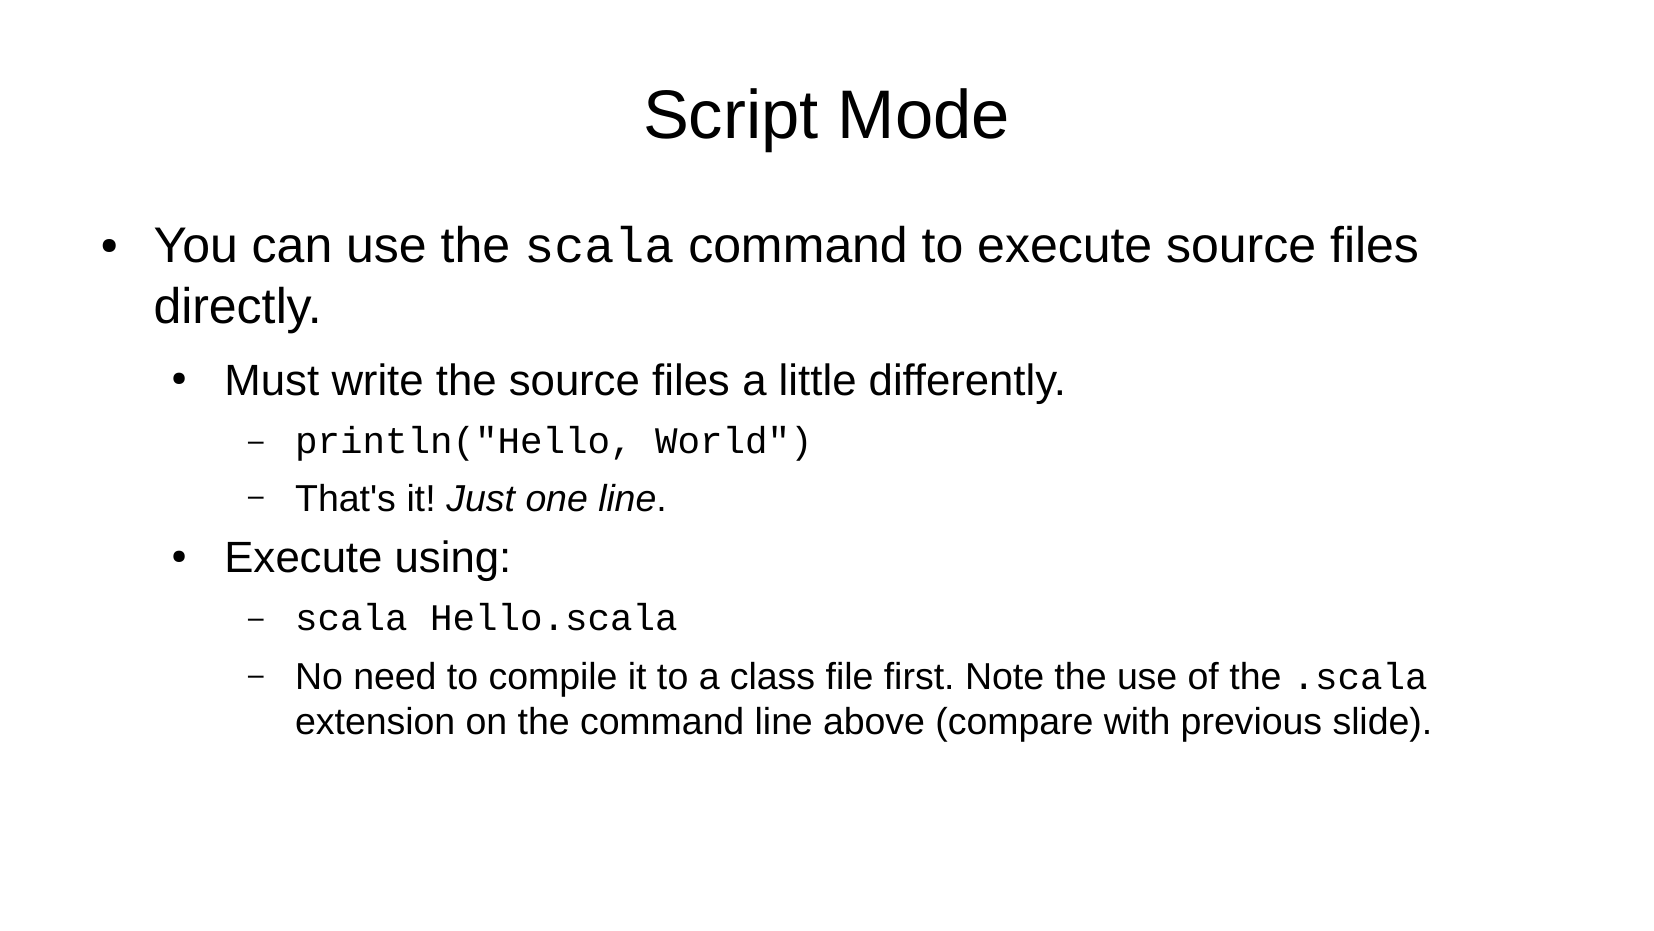

# Script Mode
You can use the scala command to execute source files directly.
Must write the source files a little differently.
println("Hello, World")
That's it! Just one line.
Execute using:
scala Hello.scala
No need to compile it to a class file first. Note the use of the .scala extension on the command line above (compare with previous slide).